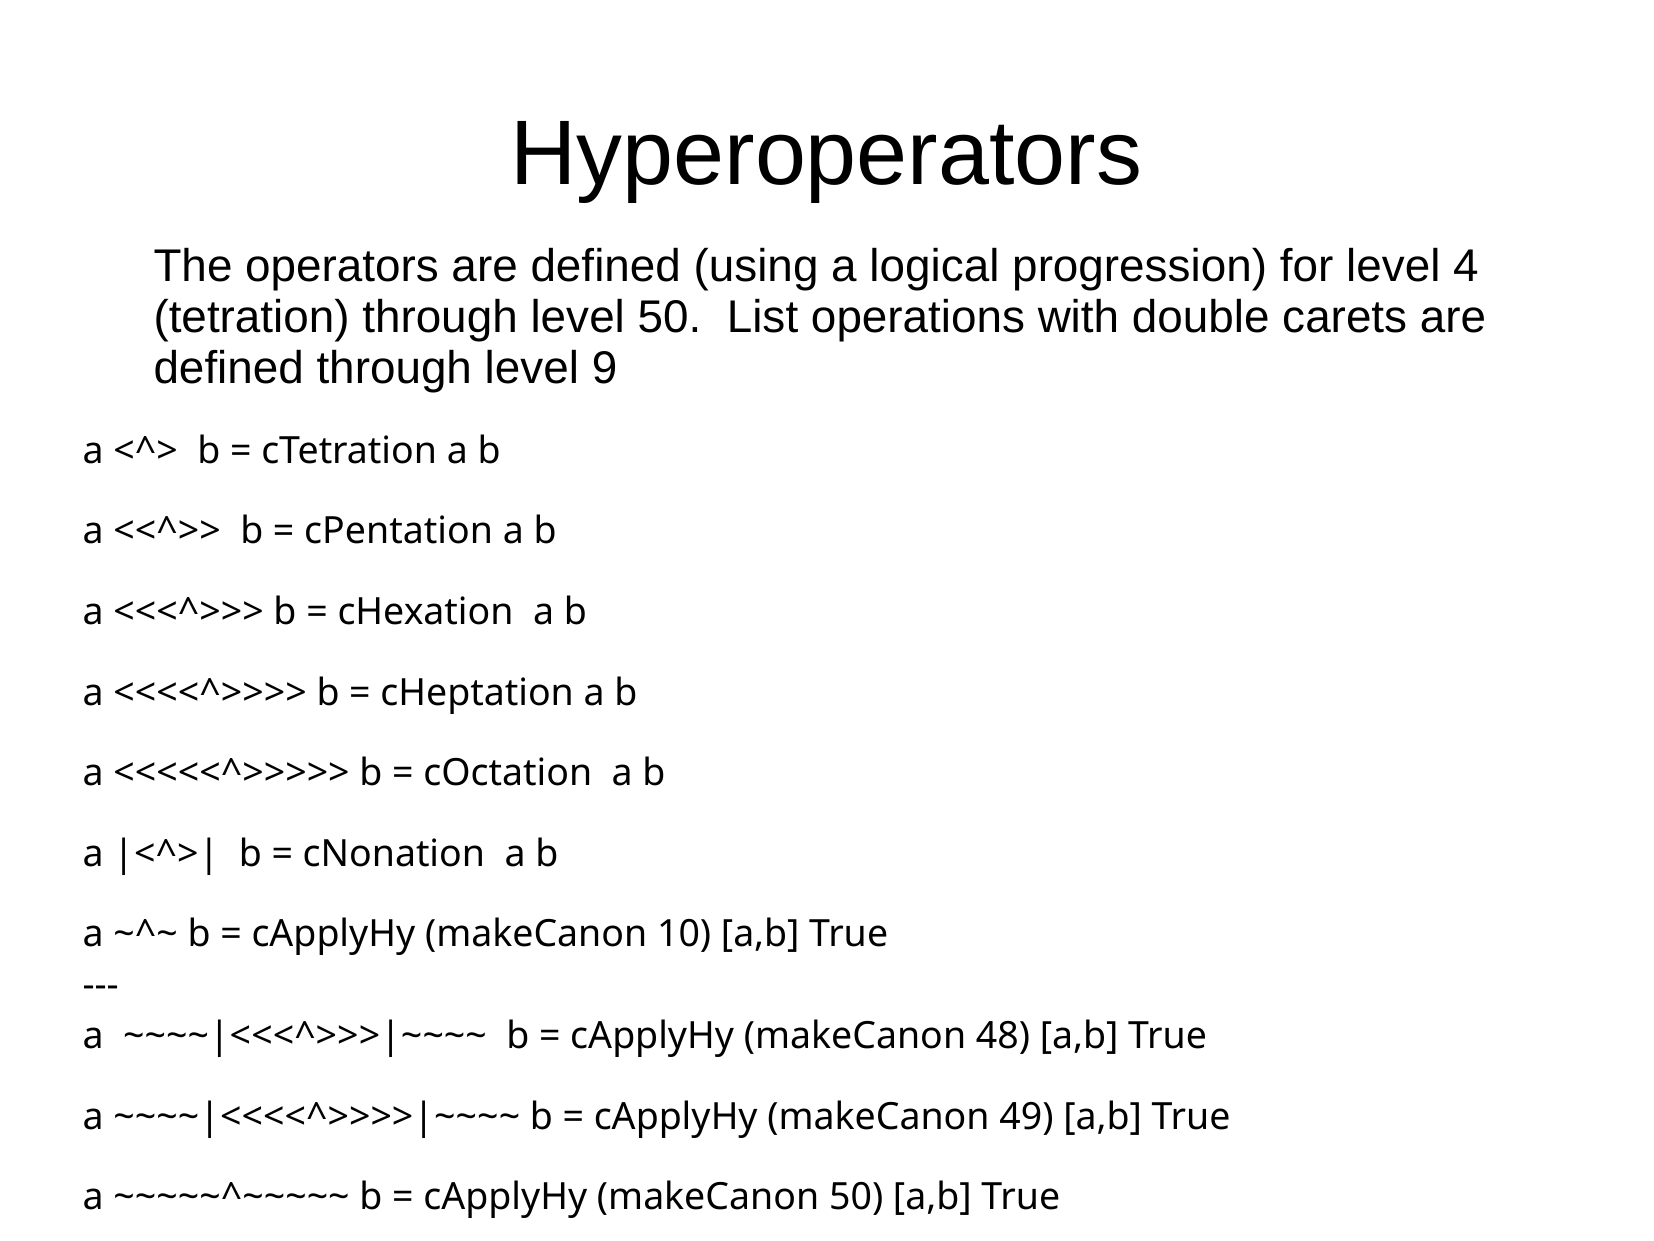

# Hyperoperators
The operators are defined (using a logical progression) for level 4 (tetration) through level 50. List operations with double carets are defined through level 9
a <^> b = cTetration a b
a <<^>> b = cPentation a b
a <<<^>>> b = cHexation a b
a <<<<^>>>> b = cHeptation a b
a <<<<<^>>>>> b = cOctation a b
a |<^>| b = cNonation a b
a ~^~ b = cApplyHy (makeCanon 10) [a,b] True
---
a ~~~~|<<<^>>>|~~~~ b = cApplyHy (makeCanon 48) [a,b] True
a ~~~~|<<<<^>>>>|~~~~ b = cApplyHy (makeCanon 49) [a,b] True
a ~~~~~^~~~~~ b = cApplyHy (makeCanon 50) [a,b] True